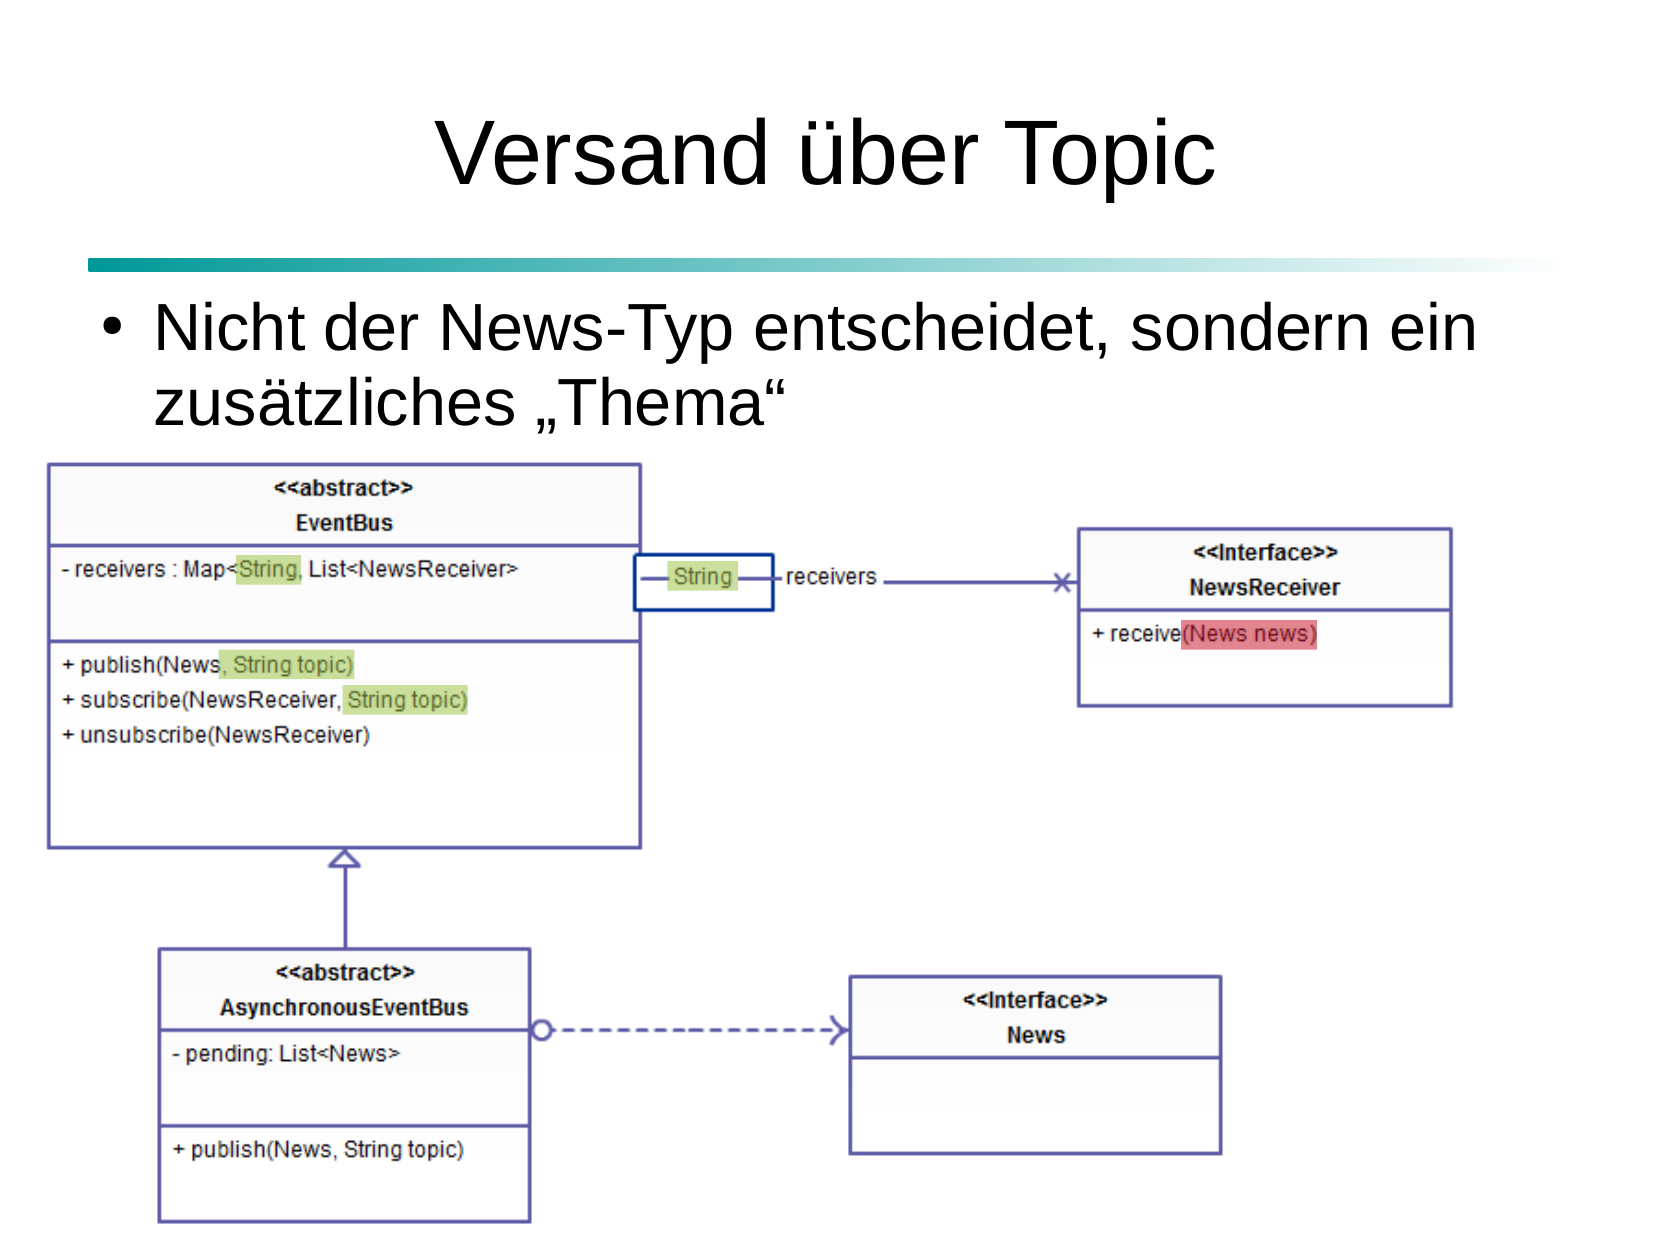

# Versand über Topic
Nicht der News-Typ entscheidet, sondern ein zusätzliches „Thema“